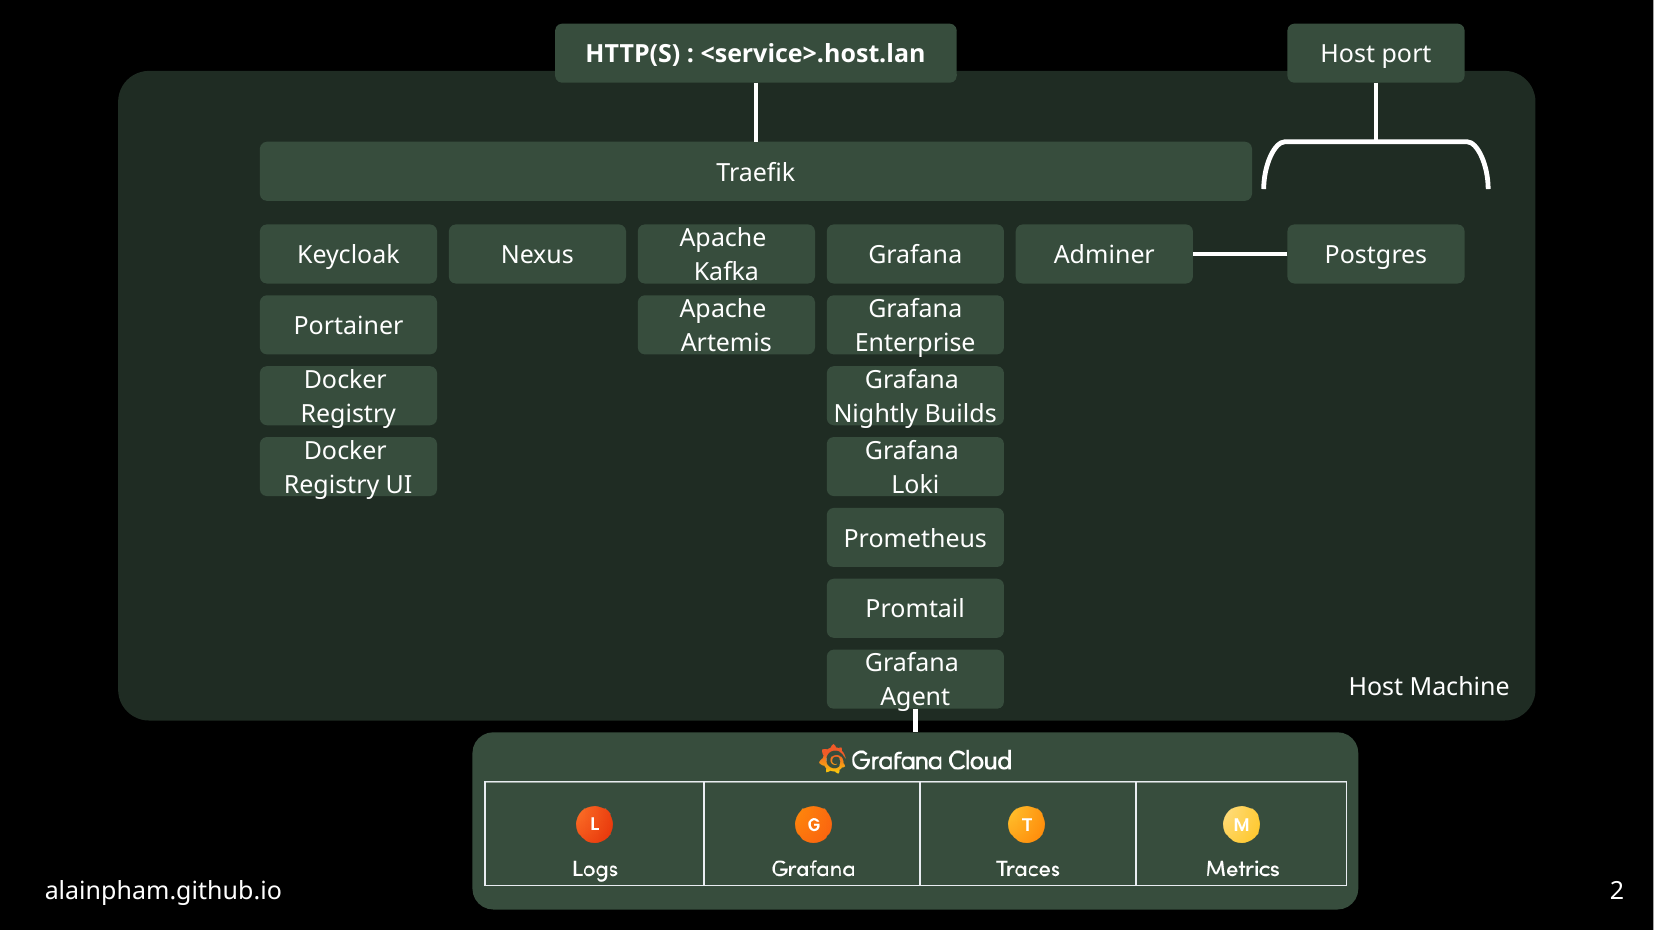

HTTP(S) : <service>.host.lan
Host port
Host Machine
Traefik
Keycloak
Nexus
Apache
Kafka
Grafana
Adminer
Postgres
Portainer
Apache
Artemis
Grafana
Enterprise
Docker
Registry
Grafana
Nightly Builds
Docker
Registry UI
Grafana
Loki
Prometheus
Promtail
Grafana
Agent
2